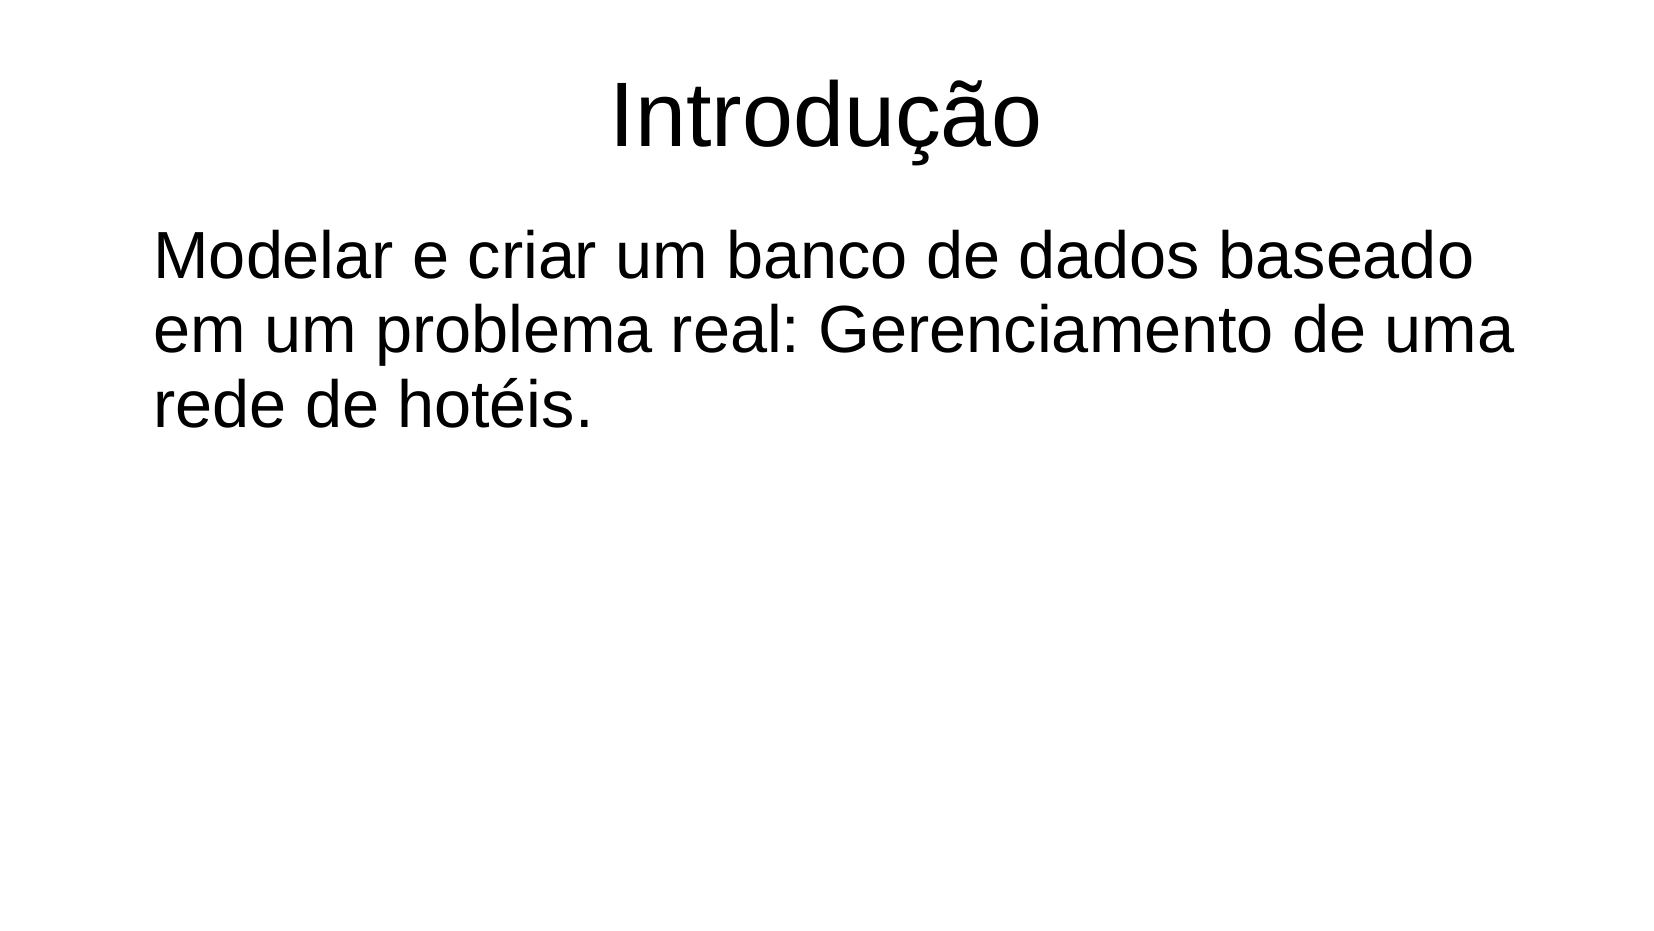

# Introdução
Modelar e criar um banco de dados baseado em um problema real: Gerenciamento de uma rede de hotéis.